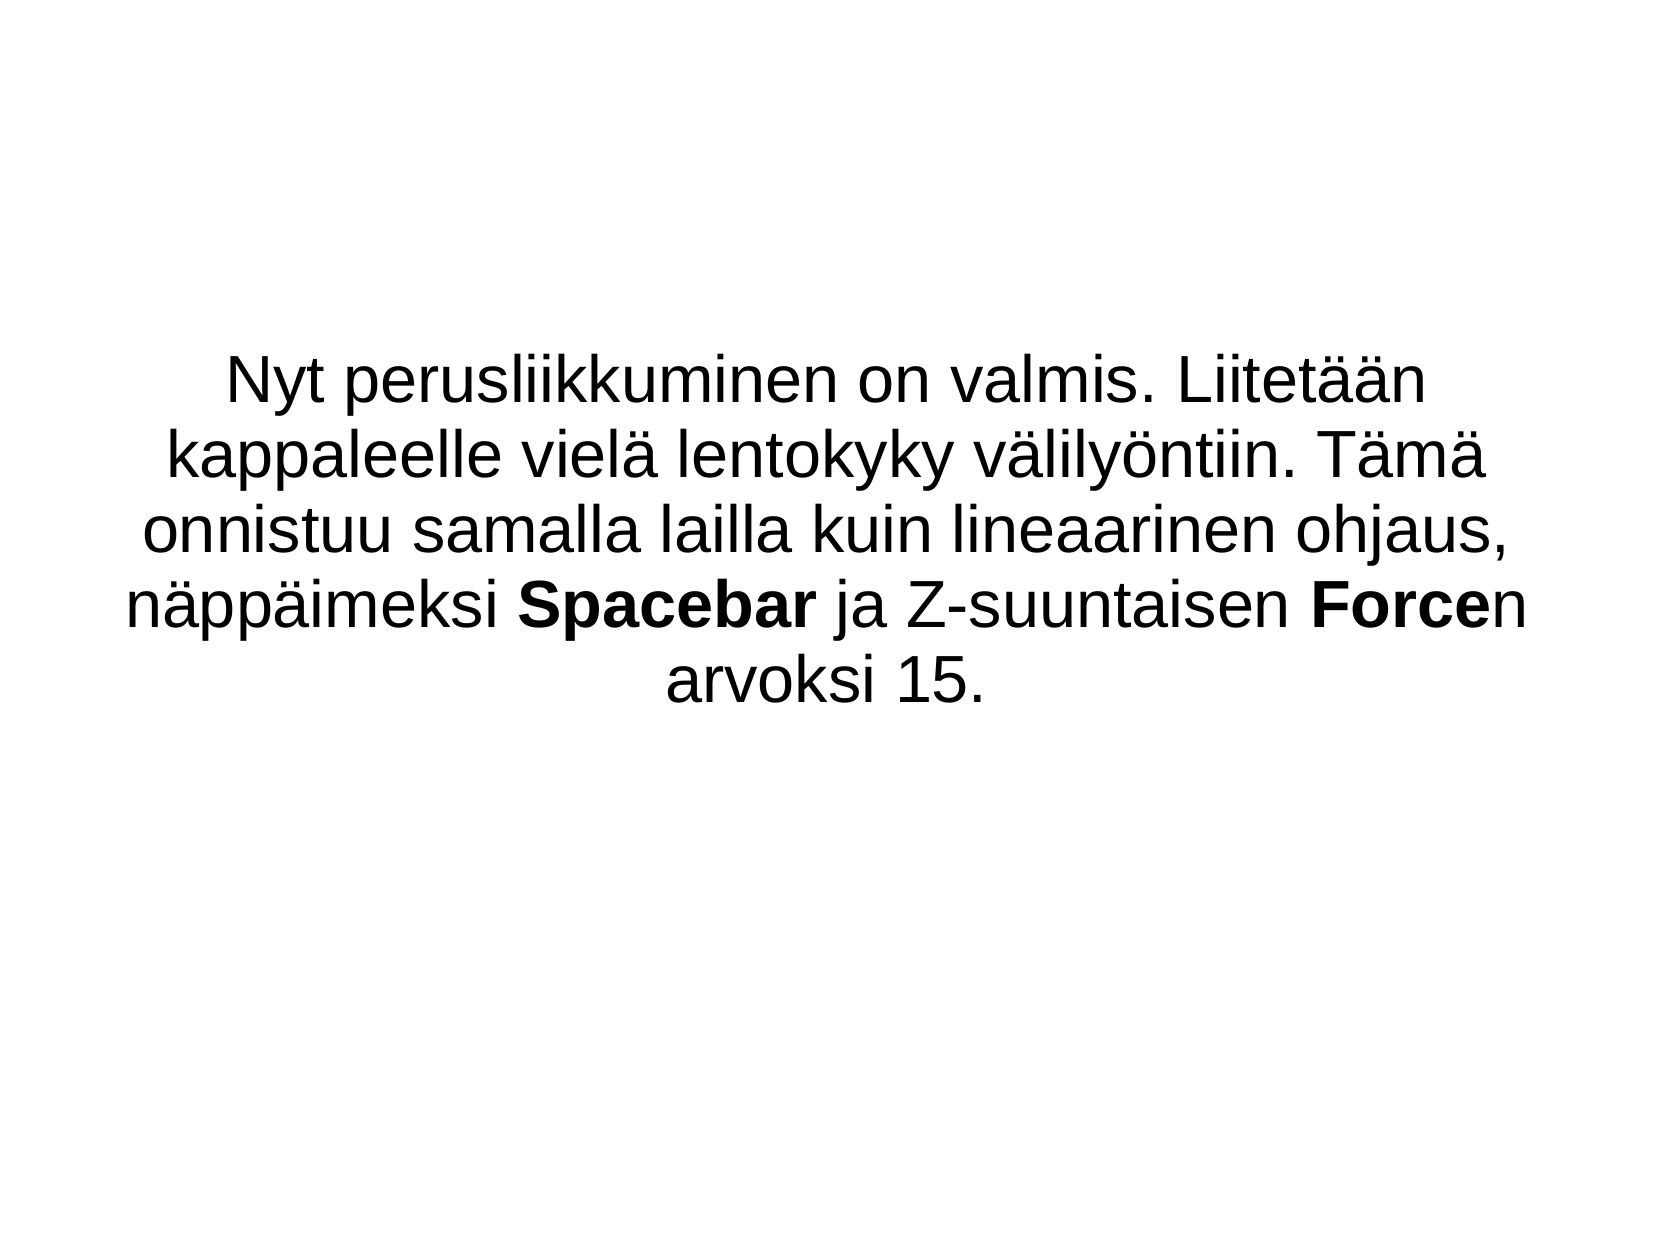

# Nyt perusliikkuminen on valmis. Liitetään kappaleelle vielä lentokyky välilyöntiin. Tämä onnistuu samalla lailla kuin lineaarinen ohjaus, näppäimeksi Spacebar ja Z-suuntaisen Forcen arvoksi 15.